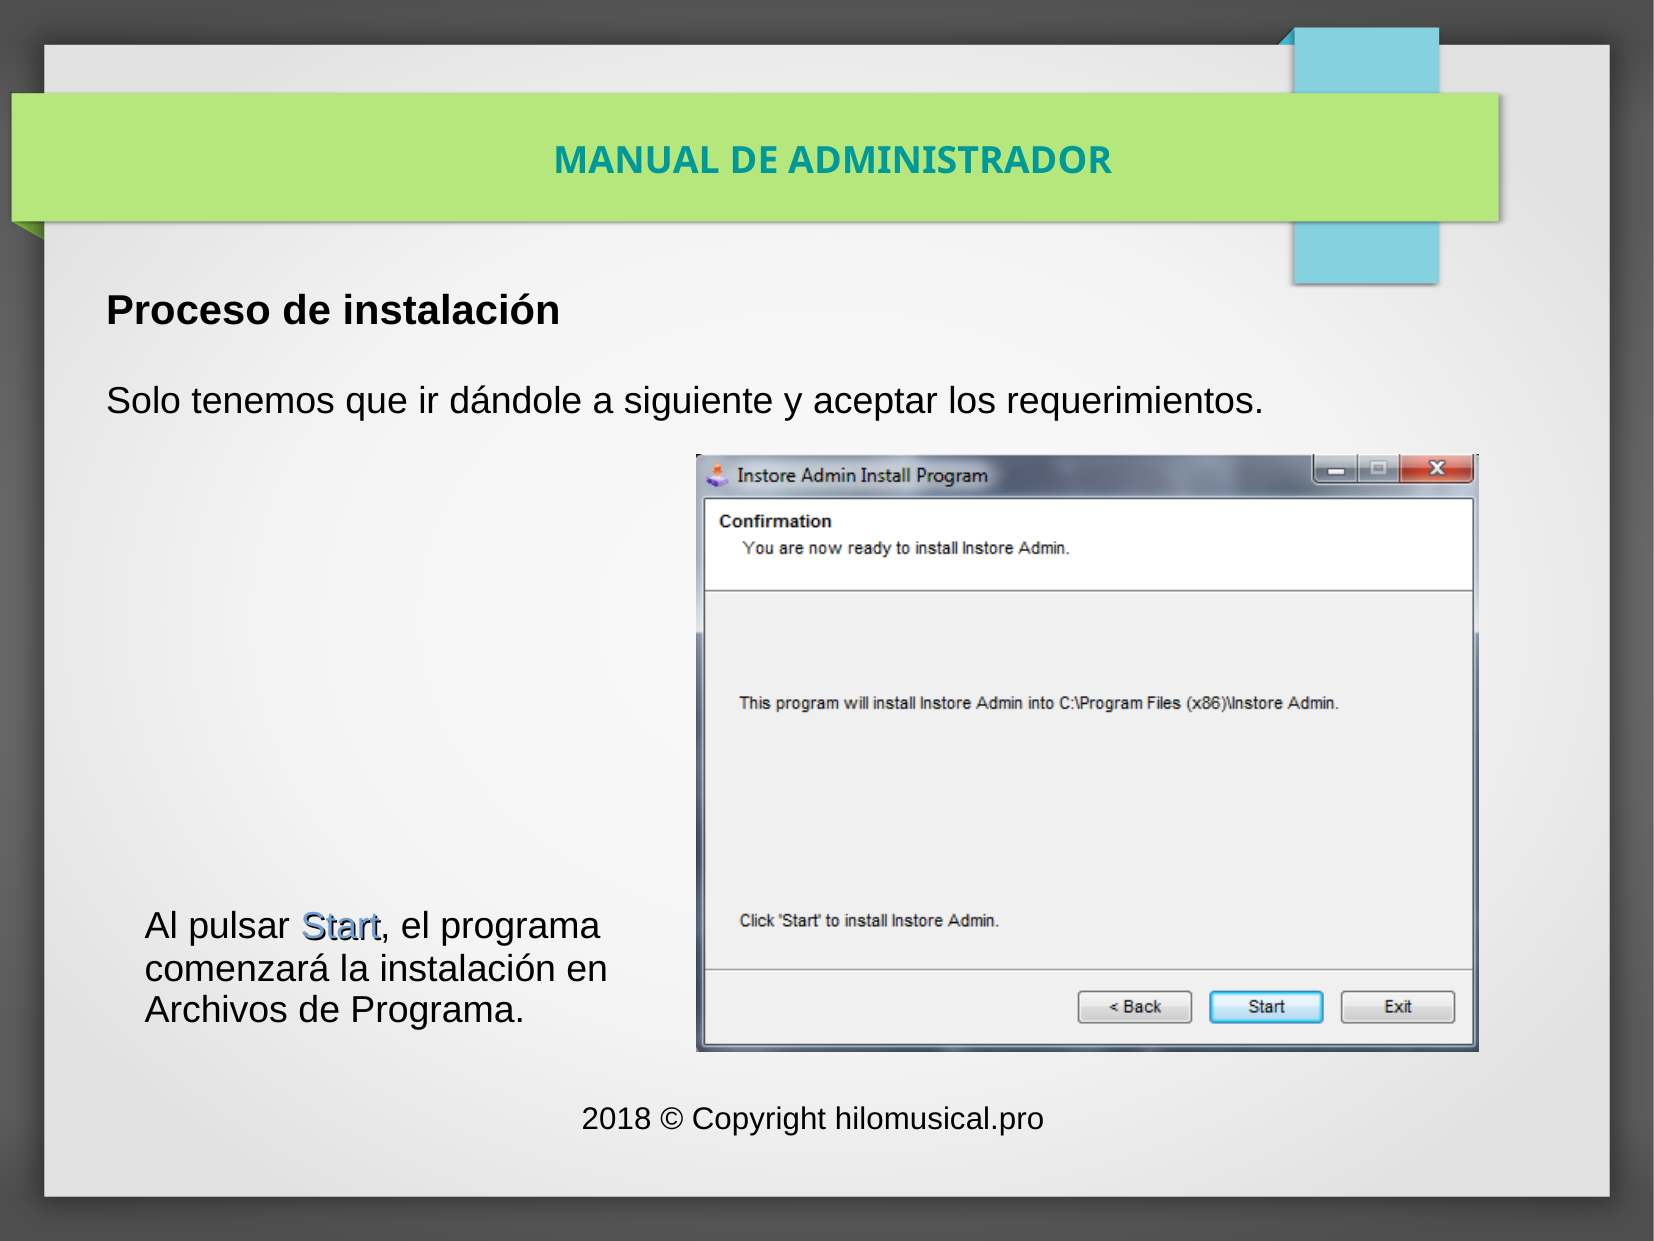

# MANUAL DE ADMINISTRADOR
Proceso de instalación
Solo tenemos que ir dándole a siguiente y aceptar los requerimientos.
Al pulsar Start, el programa comenzará la instalación en Archivos de Programa.
2018 © Copyright hilomusical.pro